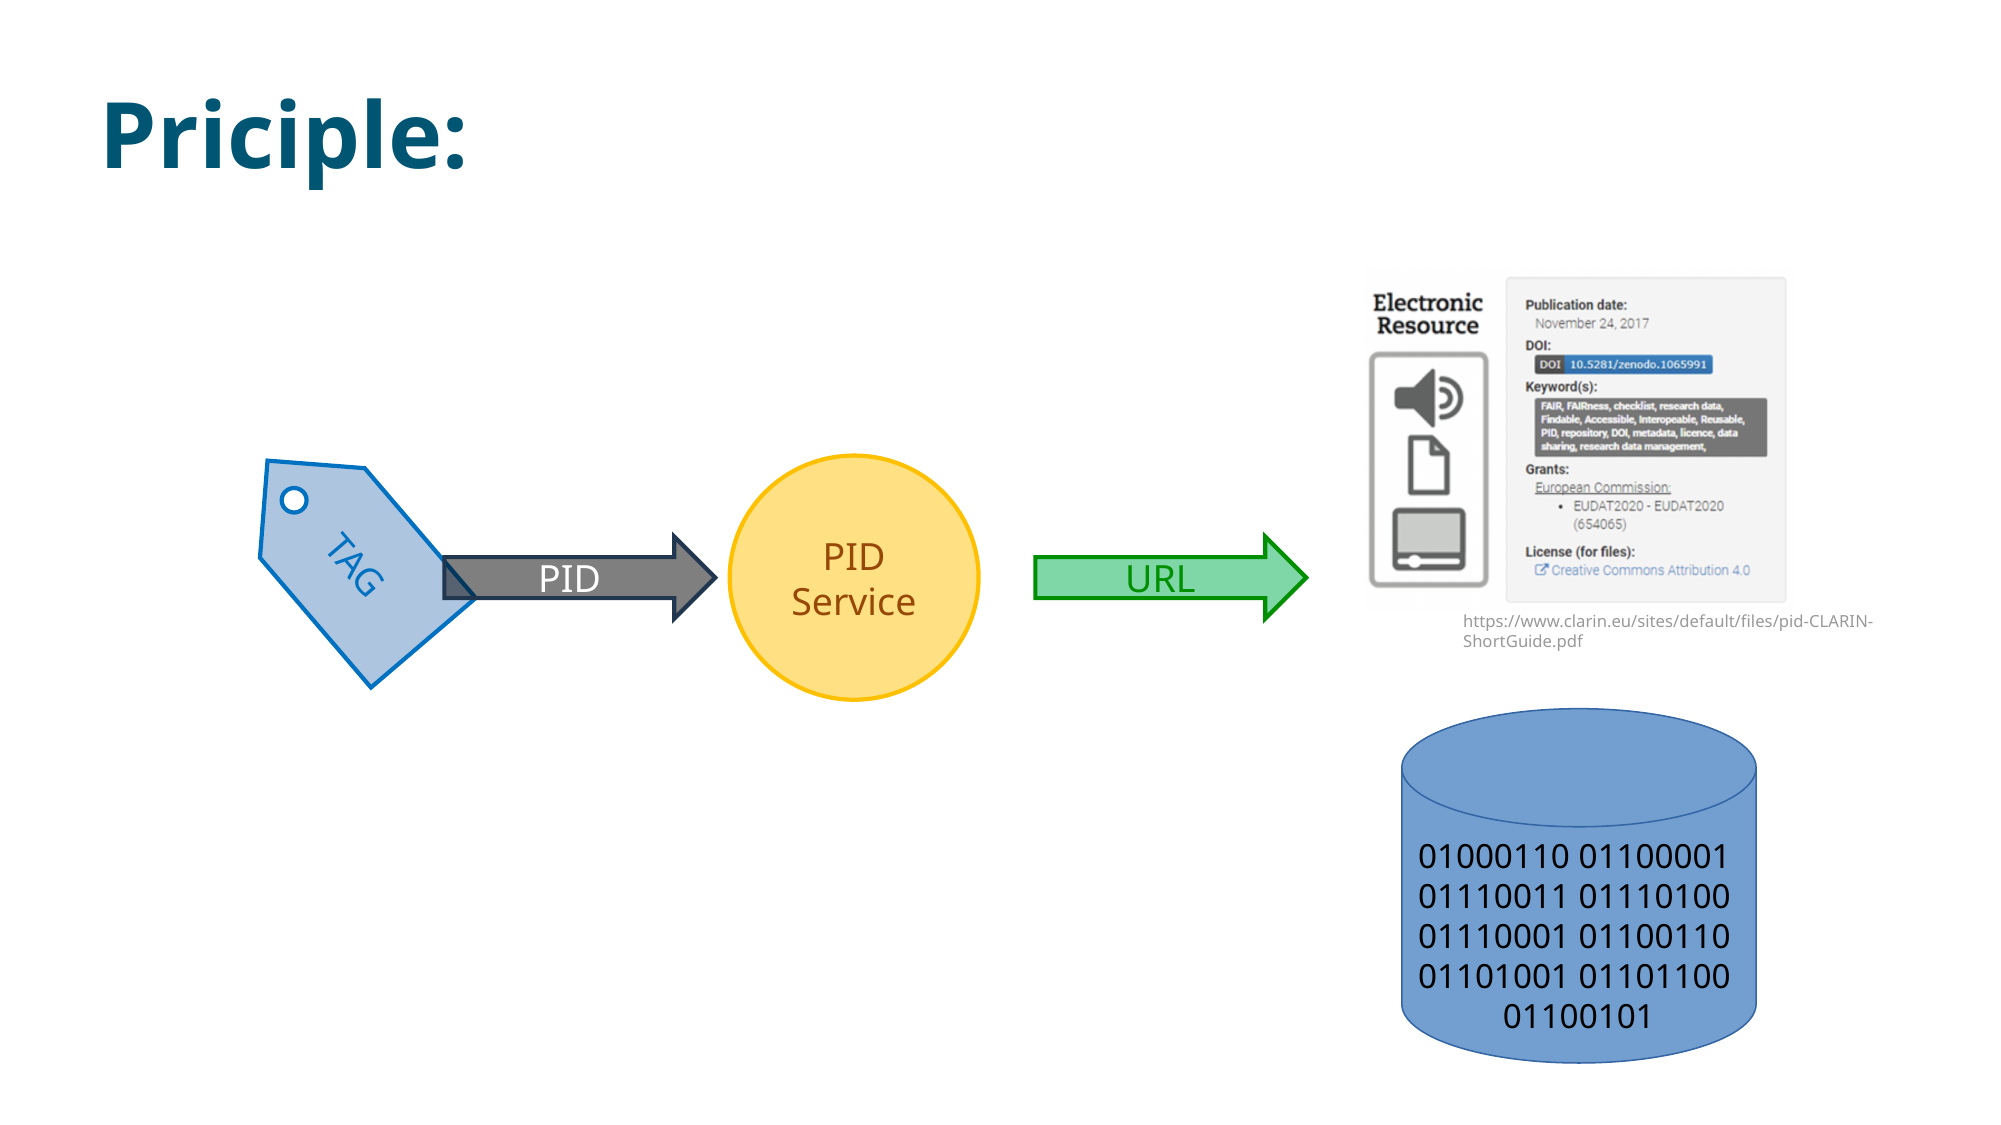

# Priciple:
https://www.clarin.eu/sites/default/files/pid-CLARIN-ShortGuide.pdf
TAG
PID Service
PID
URL
01000110 01100001
01110011 01110100
01110001 01100110
01101001 01101100
01100101
Digital object (DO)